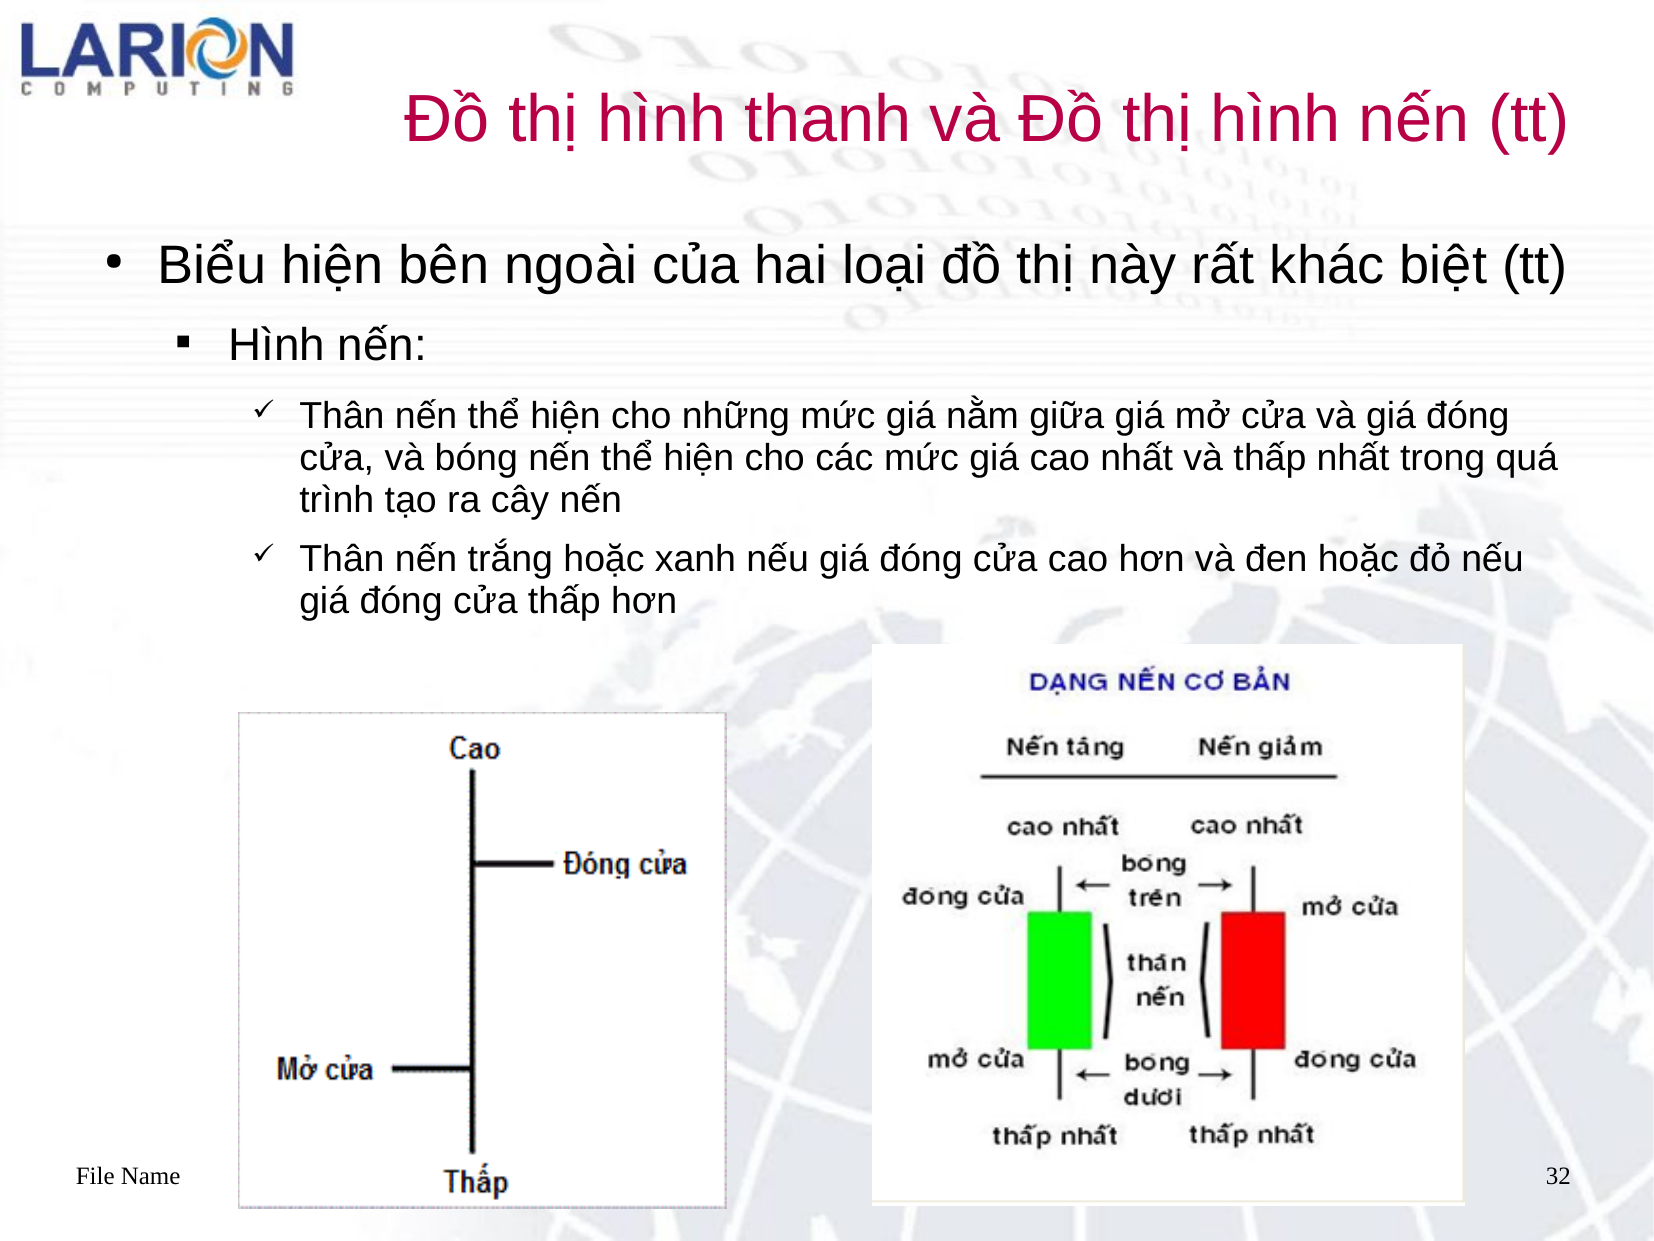

# Đồ thị hình thanh và Đồ thị hình nến (tt)
Biểu hiện bên ngoài của hai loại đồ thị này rất khác biệt (tt)
Hình nến:
Thân nến thể hiện cho những mức giá nằm giữa giá mở cửa và giá đóng cửa, và bóng nến thể hiện cho các mức giá cao nhất và thấp nhất trong quá trình tạo ra cây nến
Thân nến trắng hoặc xanh nếu giá đóng cửa cao hơn và đen hoặc đỏ nếu giá đóng cửa thấp hơn
File Name
32